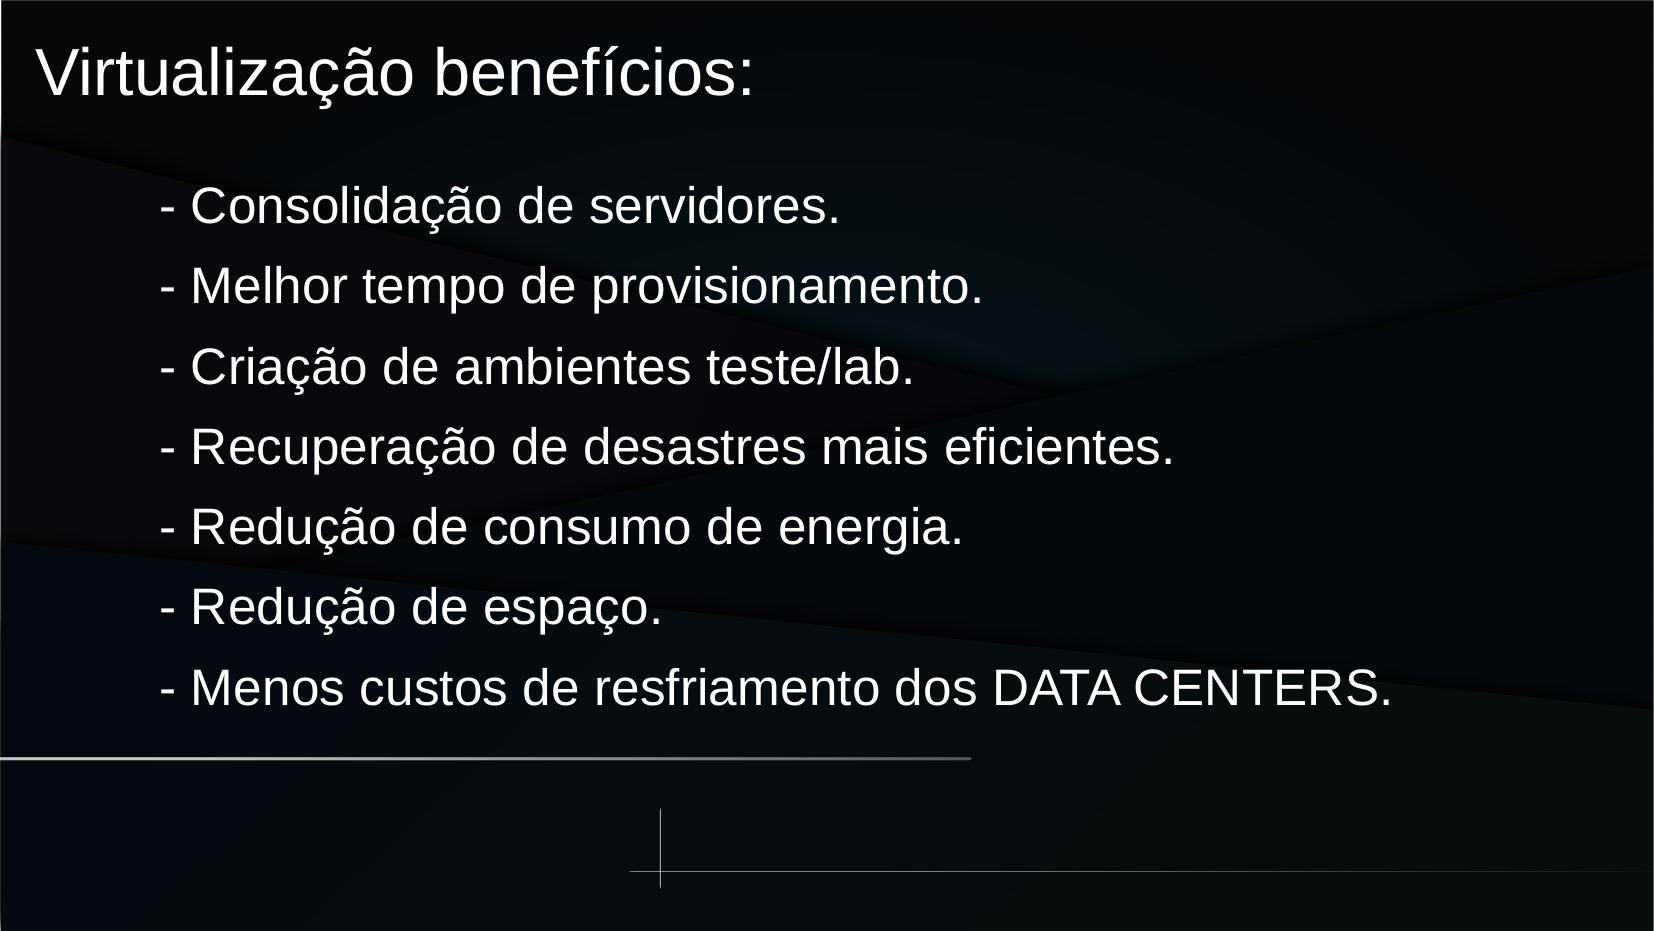

# Virtualização benefícios:
- Consolidação de servidores.
- Melhor tempo de provisionamento.
- Criação de ambientes teste/lab.
- Recuperação de desastres mais eficientes.
- Redução de consumo de energia.
- Redução de espaço.
- Menos custos de resfriamento dos DATA CENTERS.